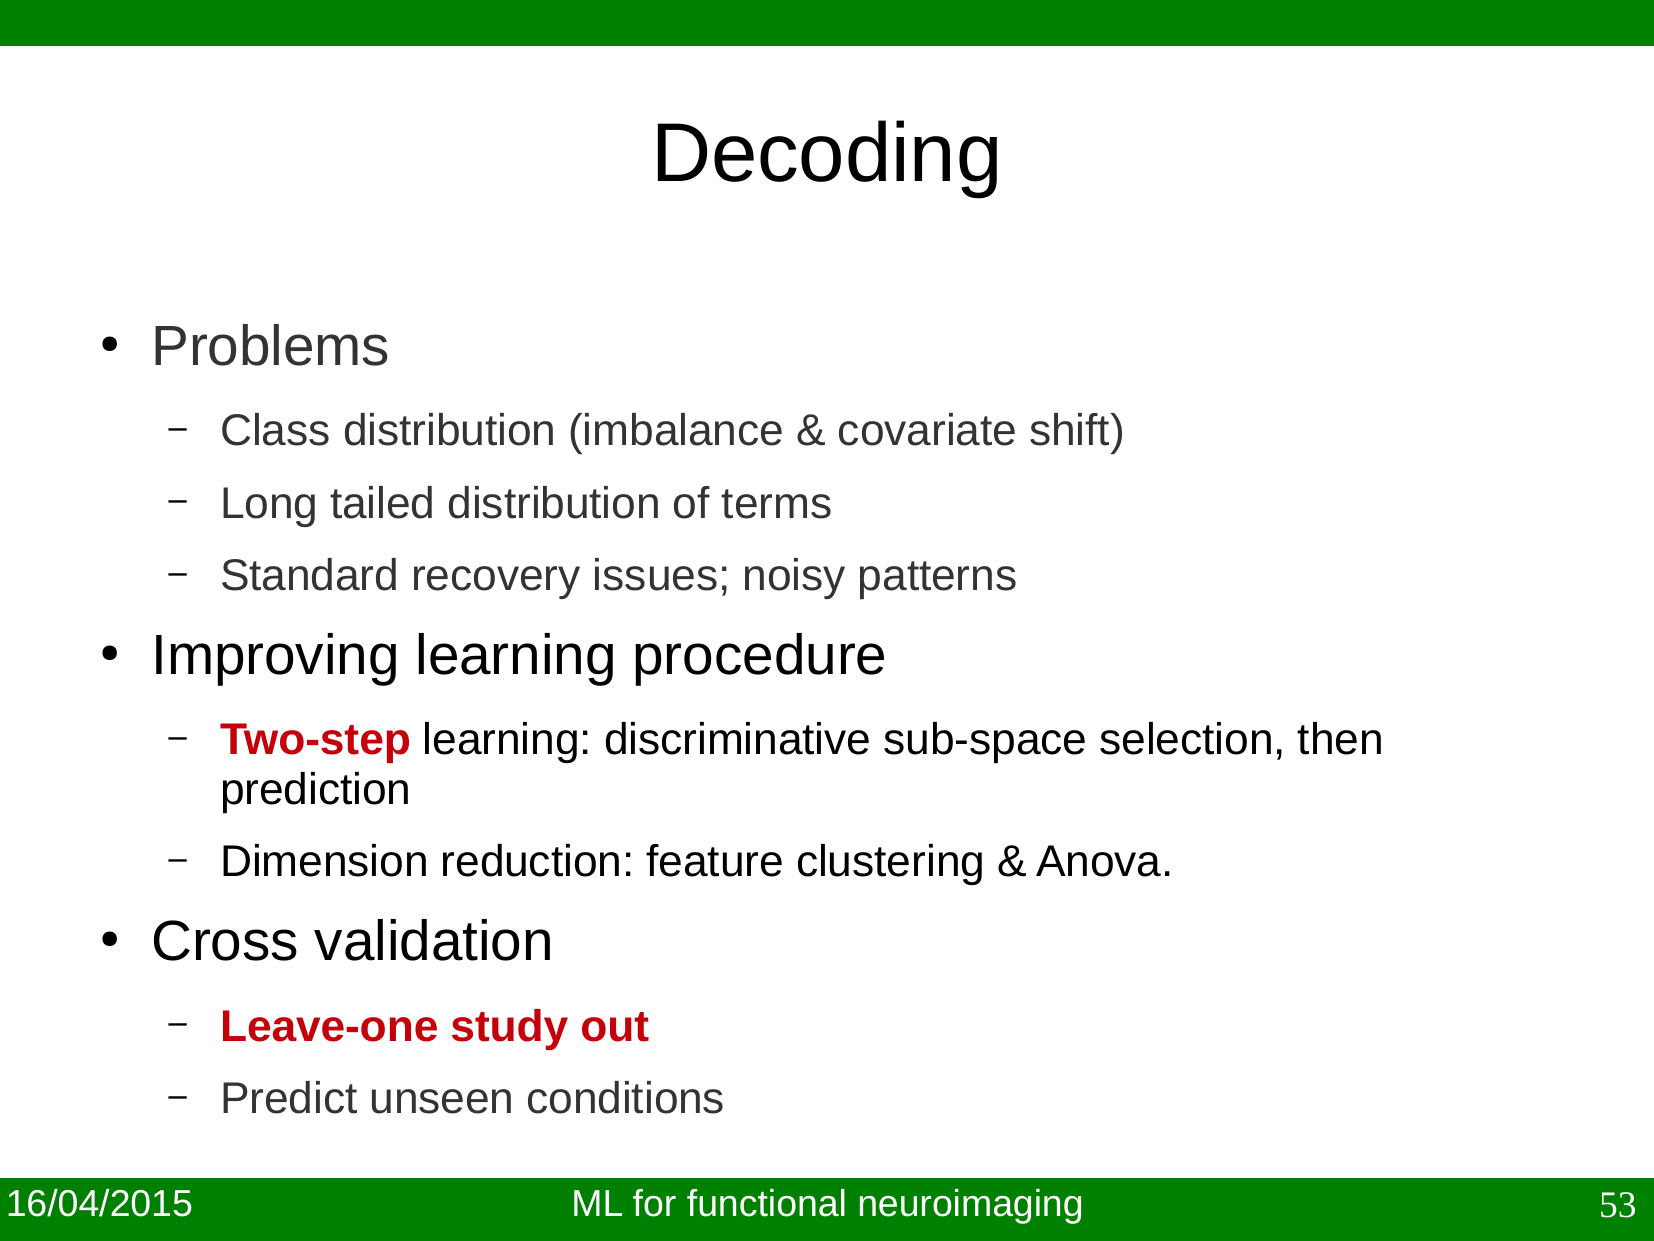

# Decoding
Problems
Class distribution (imbalance & covariate shift)
Long tailed distribution of terms
Standard recovery issues; noisy patterns
Improving learning procedure
Two-step learning: discriminative sub-space selection, then prediction
Dimension reduction: feature clustering & Anova.
Cross validation
Leave-one study out
Predict unseen conditions
53